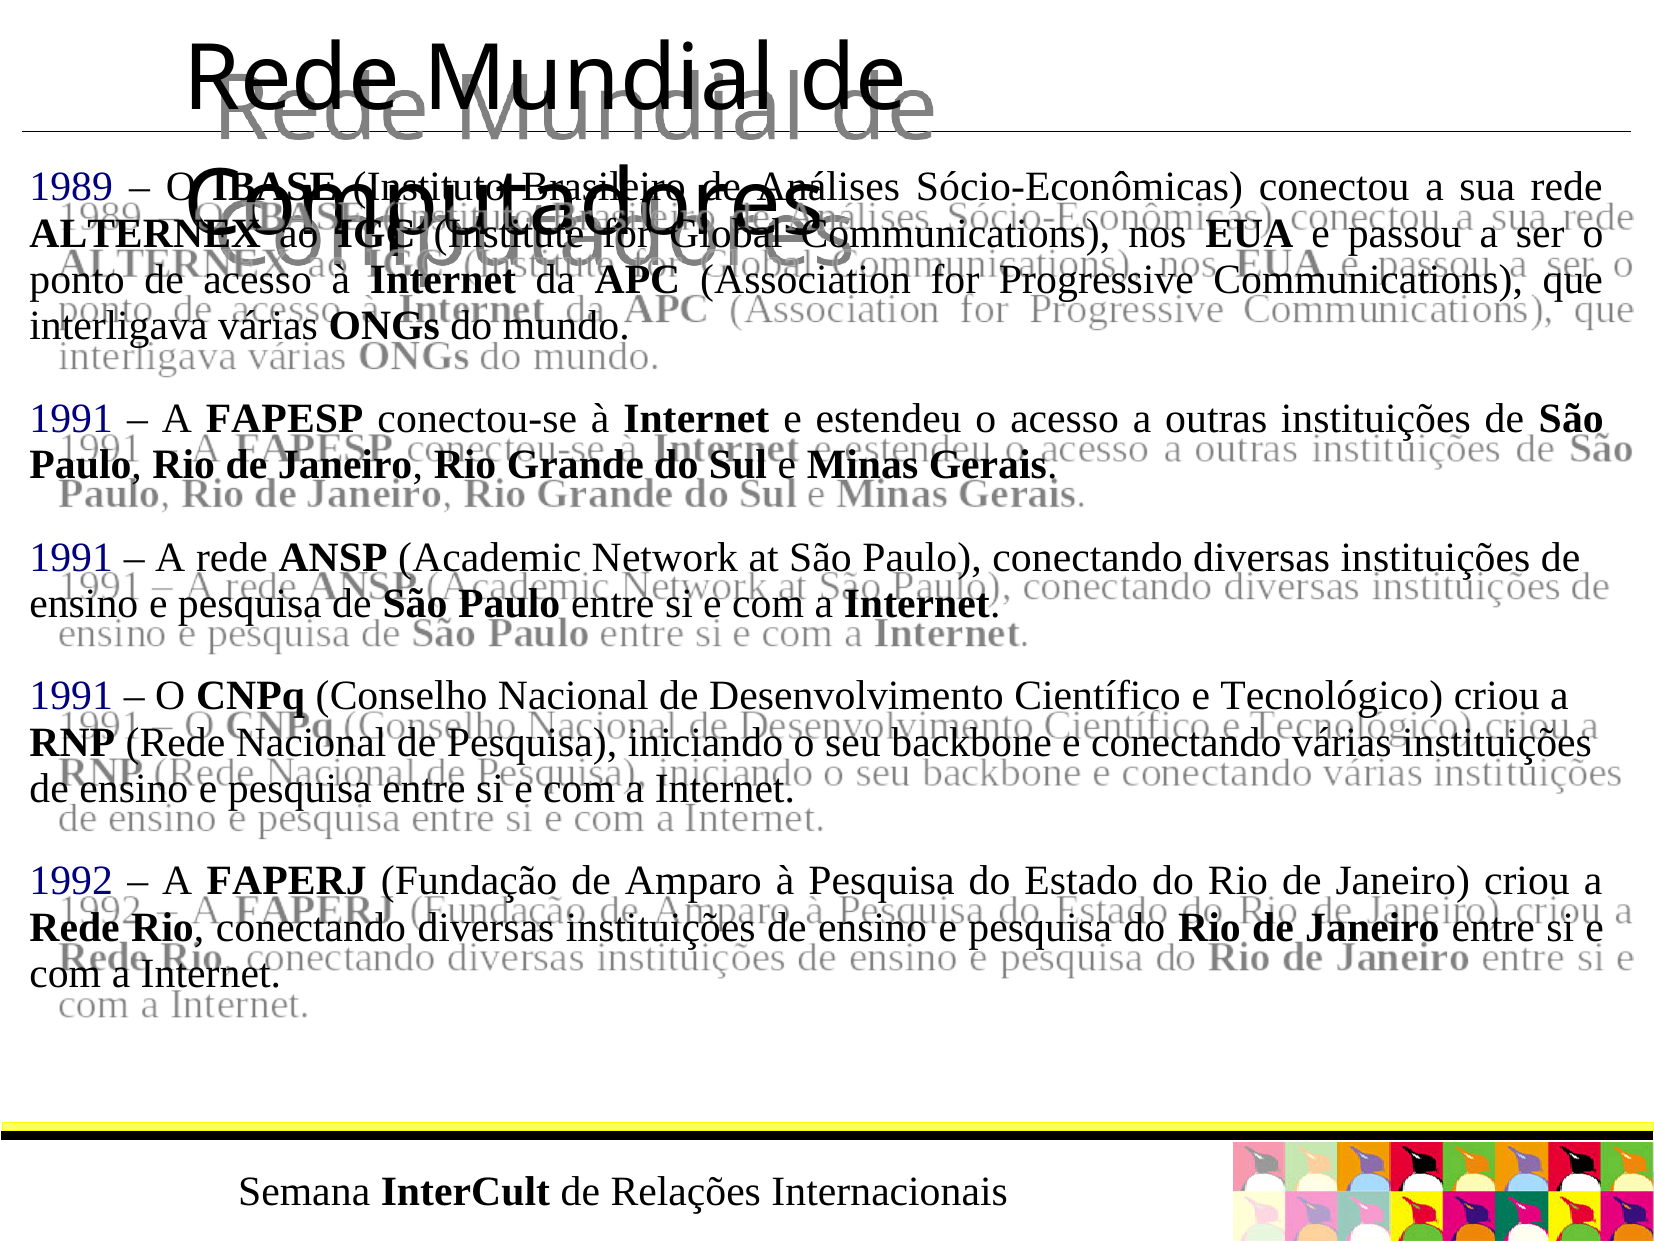

Rede Mundial de Computadores
1989 – O IBASE (Instituto Brasileiro de Análises Sócio-Econômicas) conectou a sua rede ALTERNEX ao IGC (Institute for Global Communications), nos EUA e passou a ser o ponto de acesso à Internet da APC (Association for Progressive Communications), que interligava várias ONGs do mundo.
1991 – A FAPESP conectou-se à Internet e estendeu o acesso a outras instituições de São Paulo, Rio de Janeiro, Rio Grande do Sul e Minas Gerais.
1991 – A rede ANSP (Academic Network at São Paulo), conectando diversas instituições de ensino e pesquisa de São Paulo entre si e com a Internet.
1991 – O CNPq (Conselho Nacional de Desenvolvimento Científico e Tecnológico) criou a RNP (Rede Nacional de Pesquisa), iniciando o seu backbone e conectando várias instituições de ensino e pesquisa entre si e com a Internet.
1992 – A FAPERJ (Fundação de Amparo à Pesquisa do Estado do Rio de Janeiro) criou a Rede Rio, conectando diversas instituições de ensino e pesquisa do Rio de Janeiro entre si e com a Internet.
Semana InterCult de Relações Internacionais